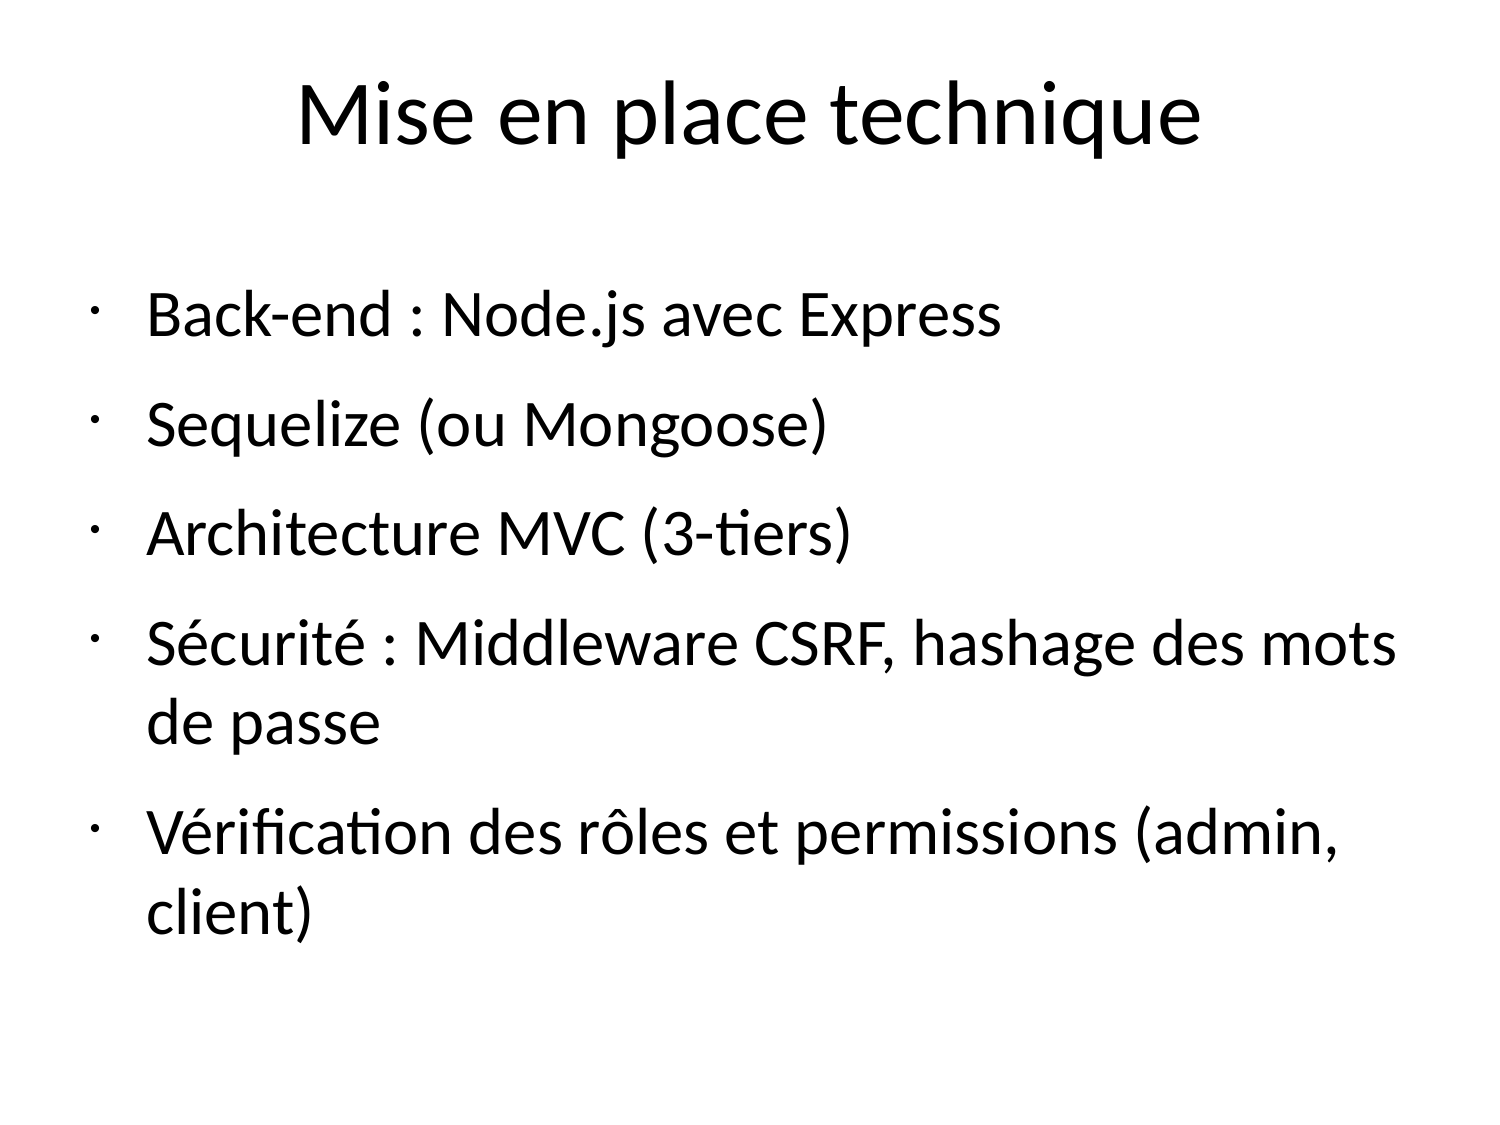

# Mise en place technique
Back-end : Node.js avec Express
Sequelize (ou Mongoose)
Architecture MVC (3-tiers)
Sécurité : Middleware CSRF, hashage des mots de passe
Vérification des rôles et permissions (admin, client)